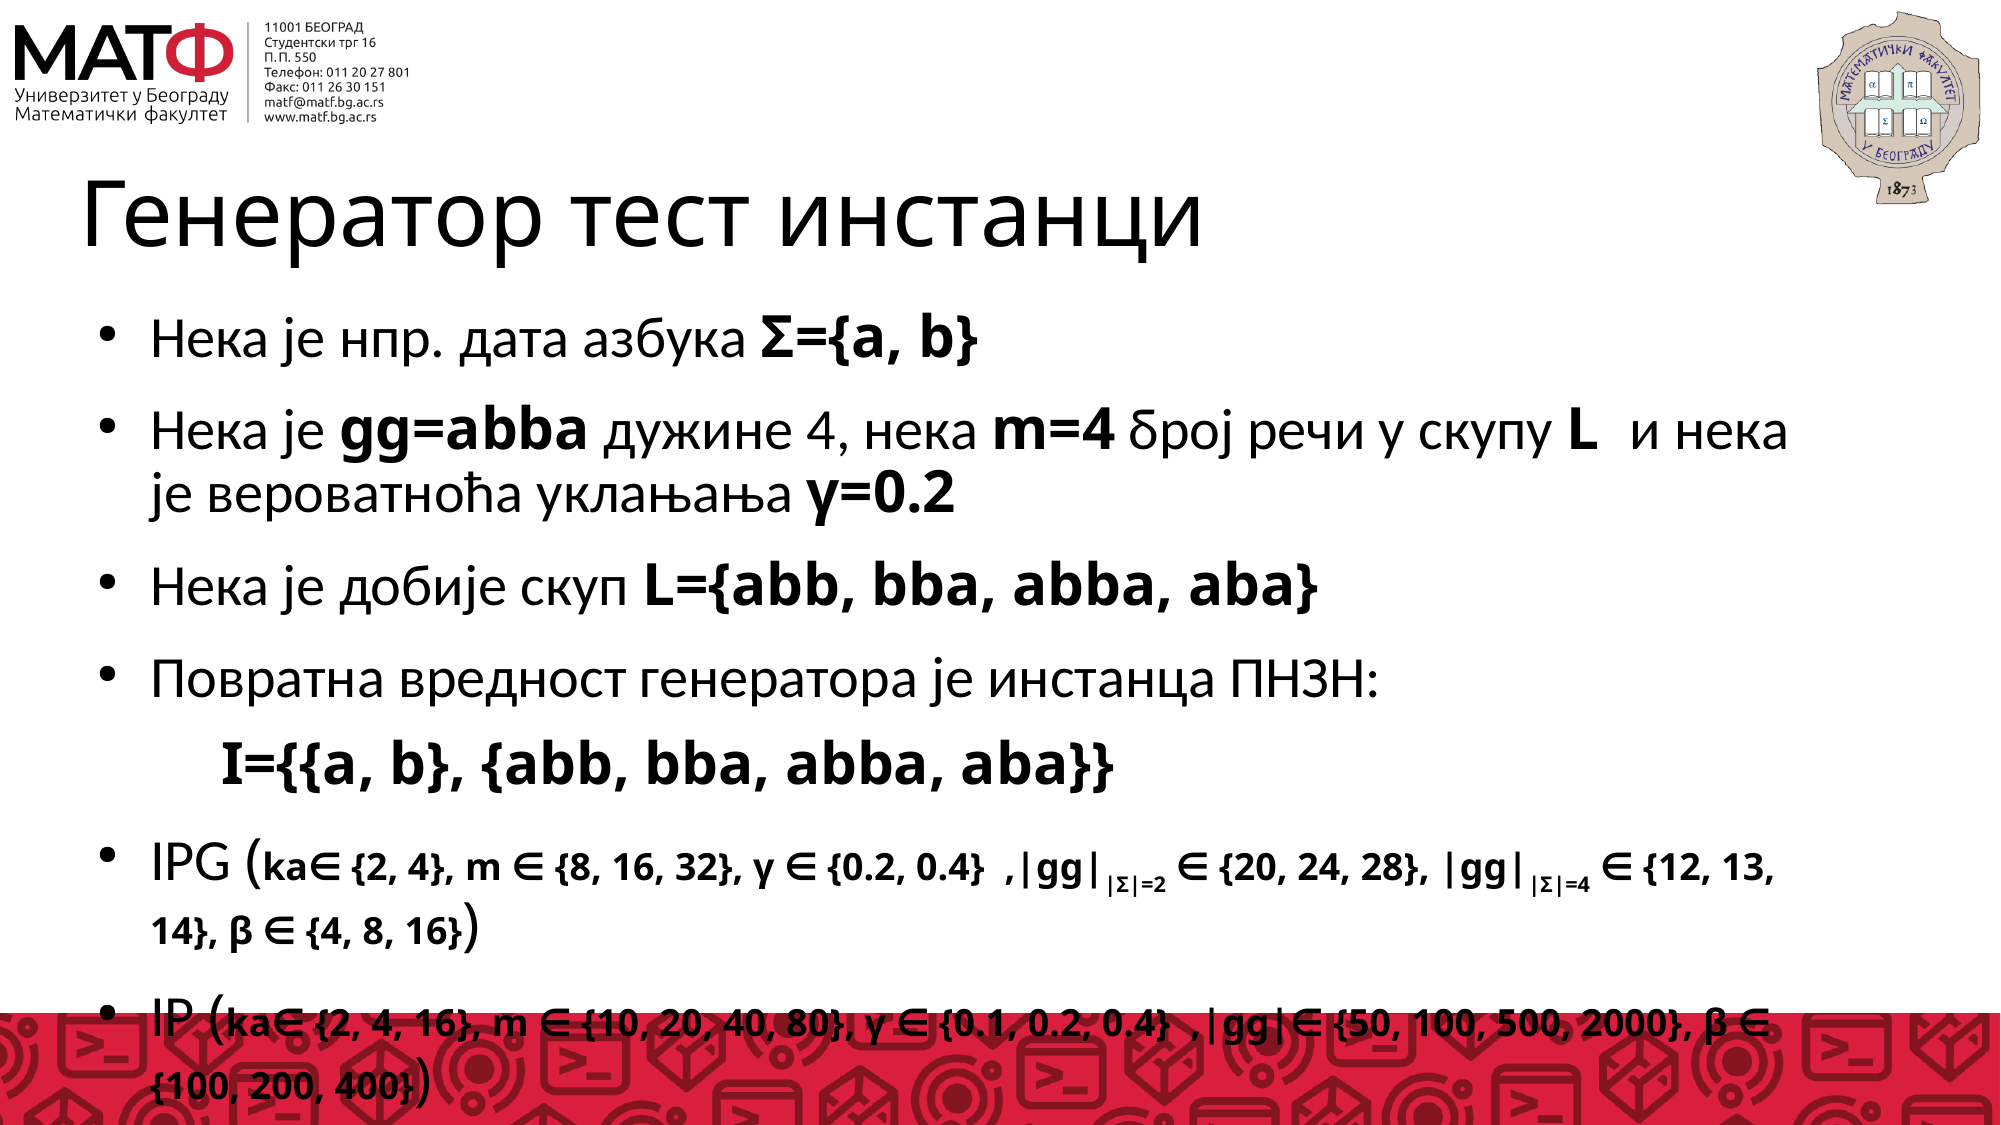

# Генератор тест инстанци
Нека је нпр. дата азбука Σ={a, b}
Нека је gg=abba дужине 4, нека m=4 број речи у скупу L и нека је вероватноћа уклањања γ=0.2
Нека је добије скуп L={abb, bba, abba, aba}
Повратна вредност генератора је инстанца ПНЗН:
I={{a, b}, {abb, bba, abba, aba}}
IPG (ka∈ {2, 4}, m ∈ {8, 16, 32}, γ ∈ {0.2, 0.4} ,|gg||Σ|=2 ∈ {20, 24, 28}, |gg||Σ|=4 ∈ {12, 13, 14}, β ∈ {4, 8, 16})
IP (ka∈ {2, 4, 16}, m ∈ {10, 20, 40, 80}, γ ∈ {0.1, 0.2, 0.4} ,|gg|∈ {50, 100, 500, 2000}, β ∈ {100, 200, 400})